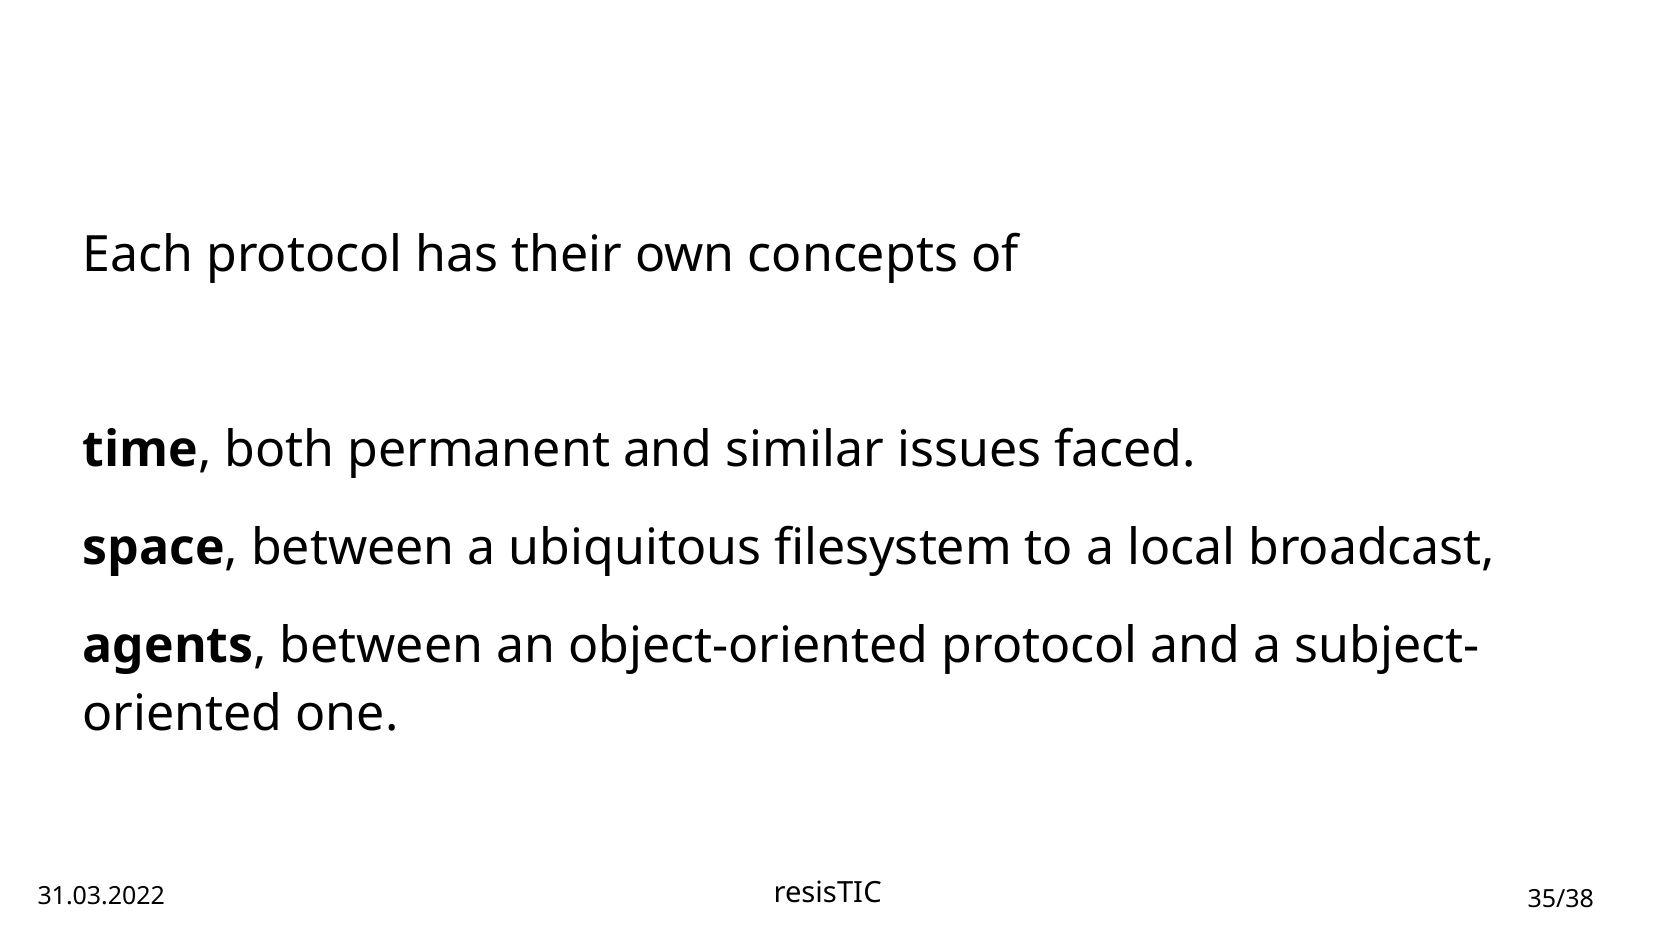

# Each protocol has their own concepts of
time, both permanent and similar issues faced.
space, between a ubiquitous filesystem to a local broadcast,
agents, between an object-oriented protocol and a subject-oriented one.
35/38